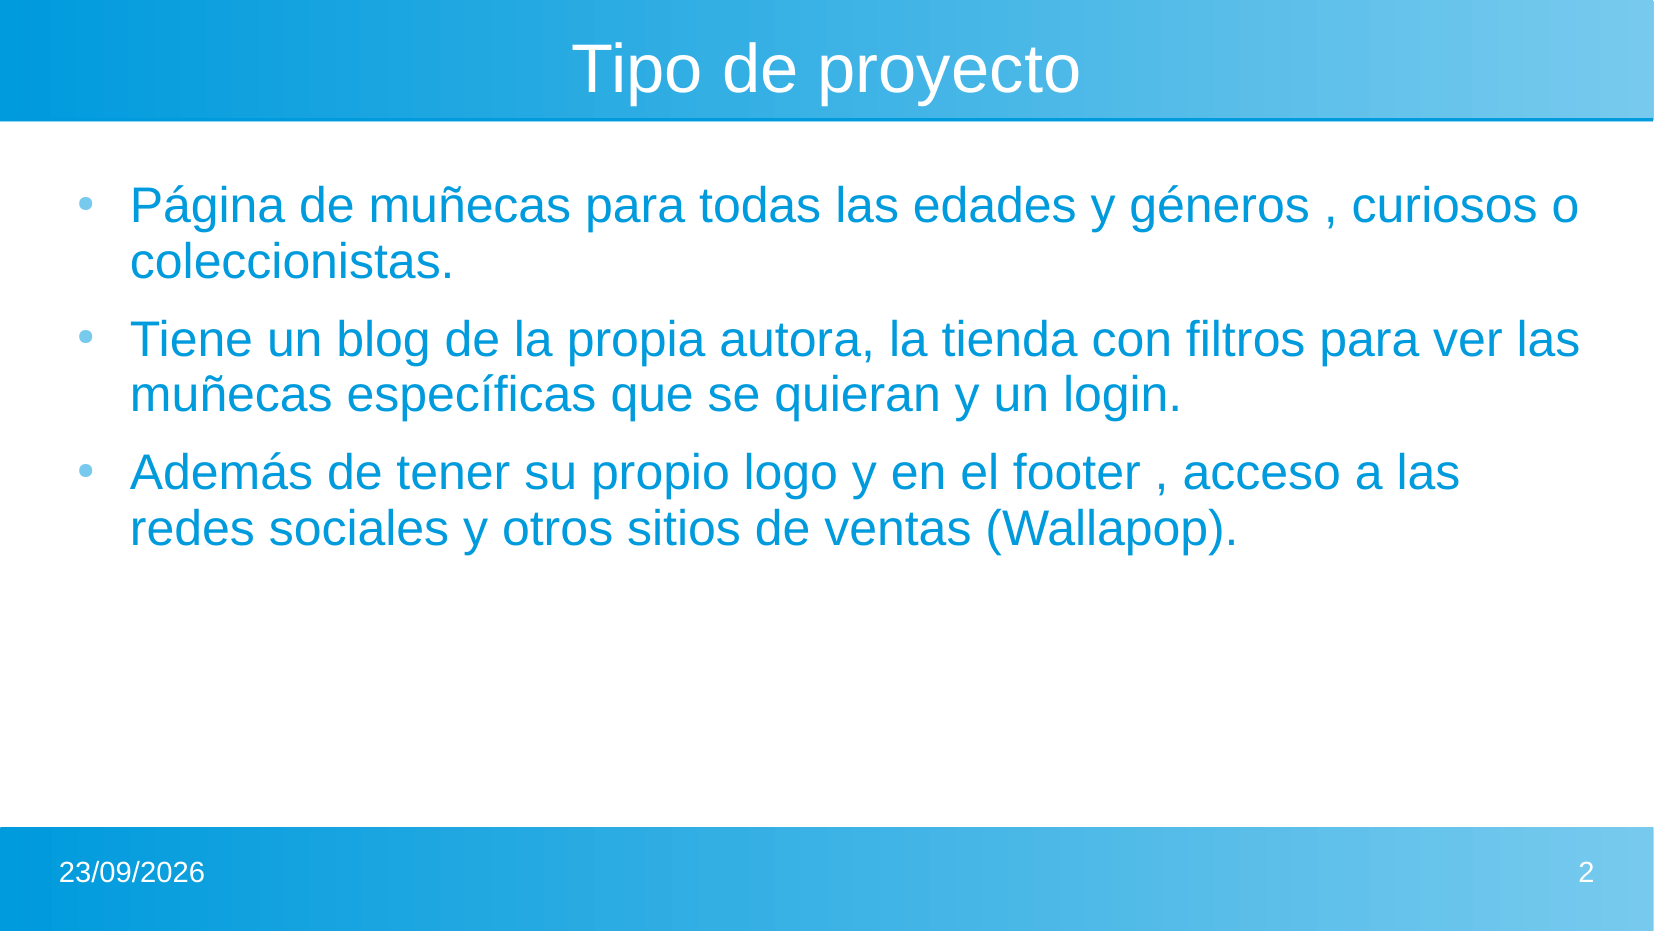

# Tipo de proyecto
Página de muñecas para todas las edades y géneros , curiosos o coleccionistas.
Tiene un blog de la propia autora, la tienda con filtros para ver las muñecas específicas que se quieran y un login.
Además de tener su propio logo y en el footer , acceso a las redes sociales y otros sitios de ventas (Wallapop).
2